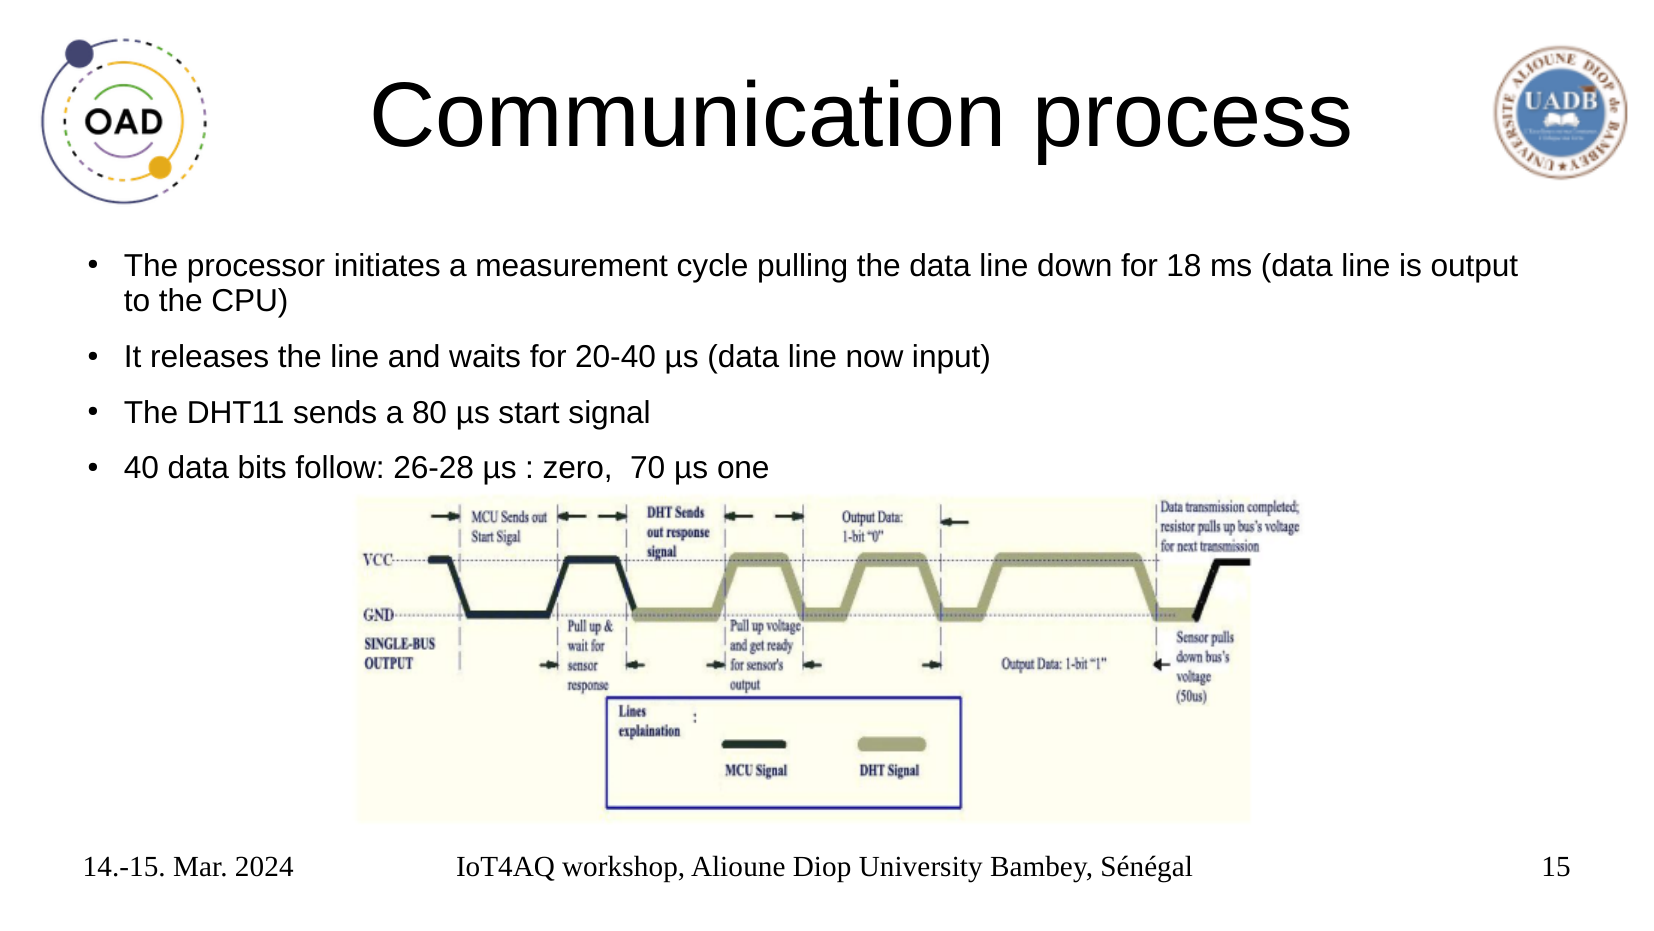

# Communication process
The processor initiates a measurement cycle pulling the data line down for 18 ms (data line is output to the CPU)
It releases the line and waits for 20-40 µs (data line now input)
The DHT11 sends a 80 µs start signal
40 data bits follow: 26-28 µs : zero, 70 µs one
14.-15. Mar. 2024
IoT4AQ workshop, Alioune Diop University Bambey, Sénégal
15